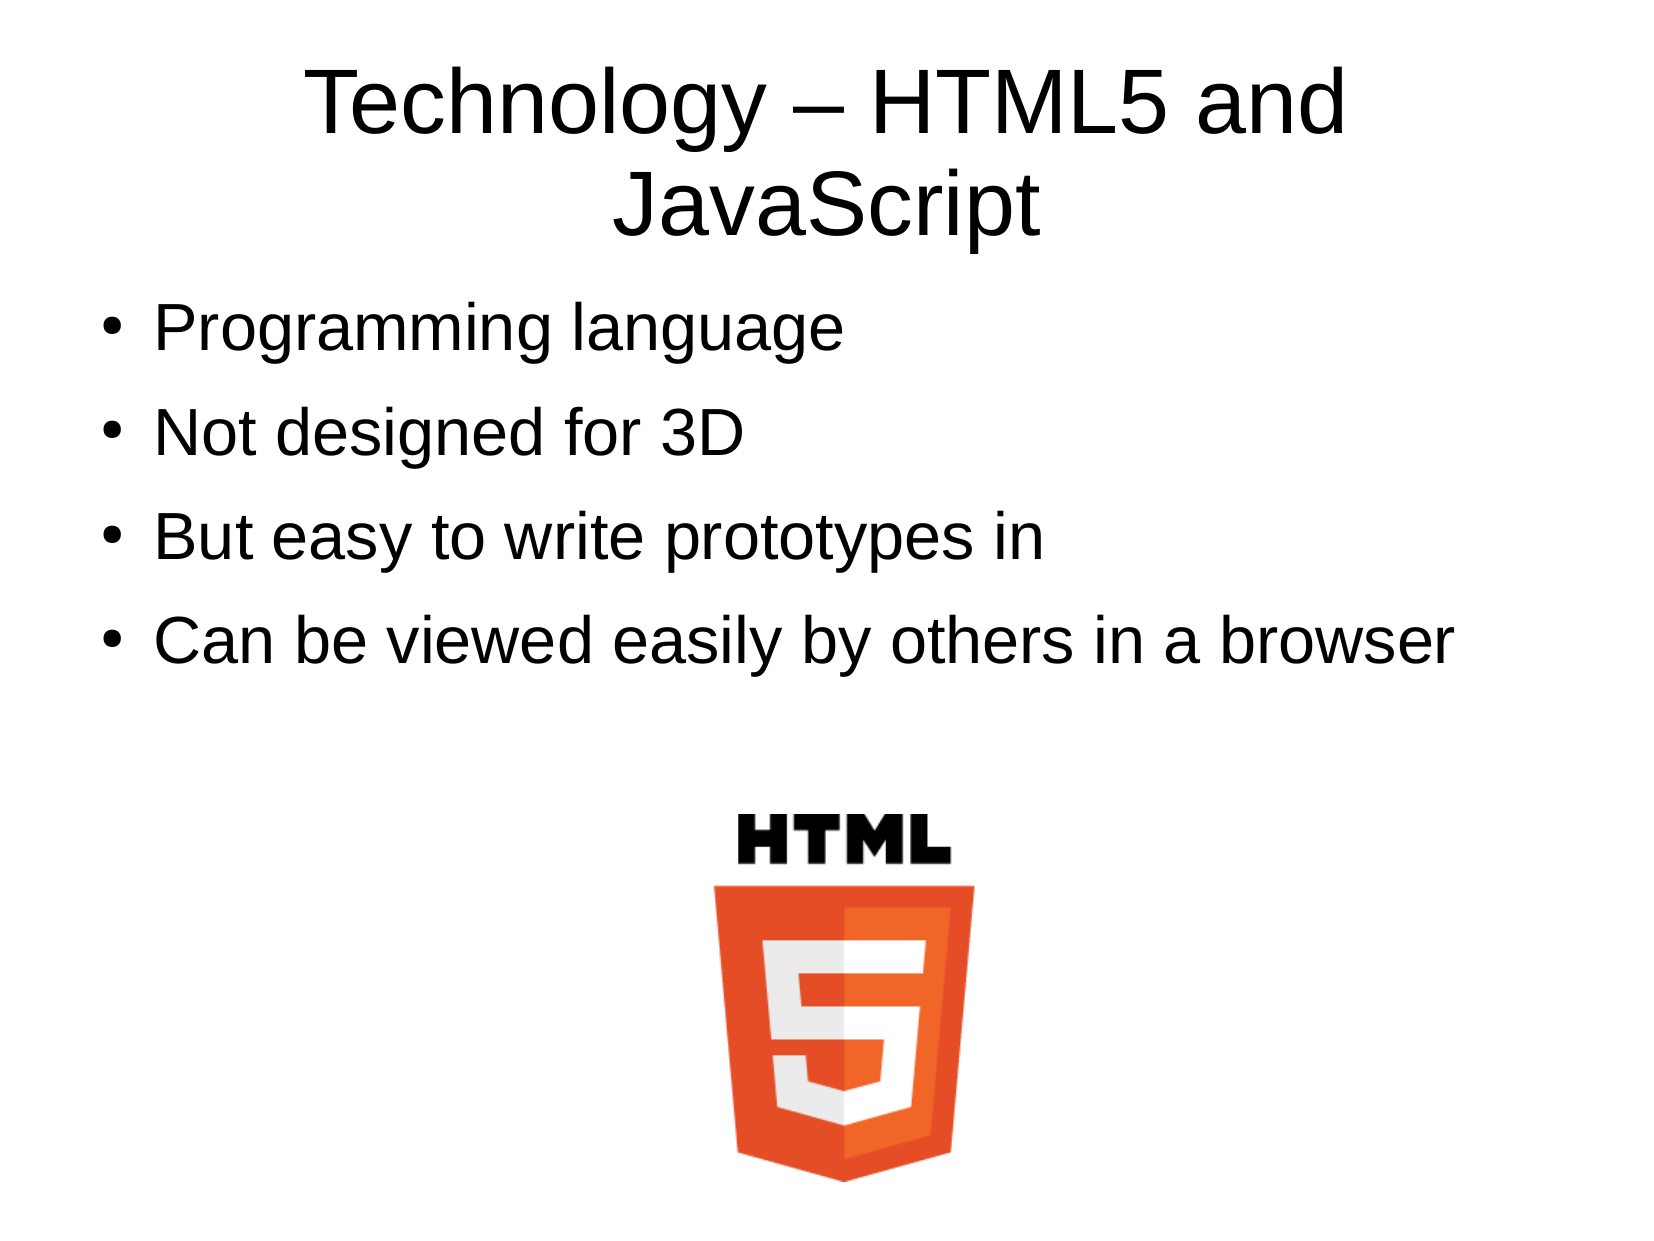

# Technology – HTML5 and JavaScript
Programming language
Not designed for 3D
But easy to write prototypes in
Can be viewed easily by others in a browser